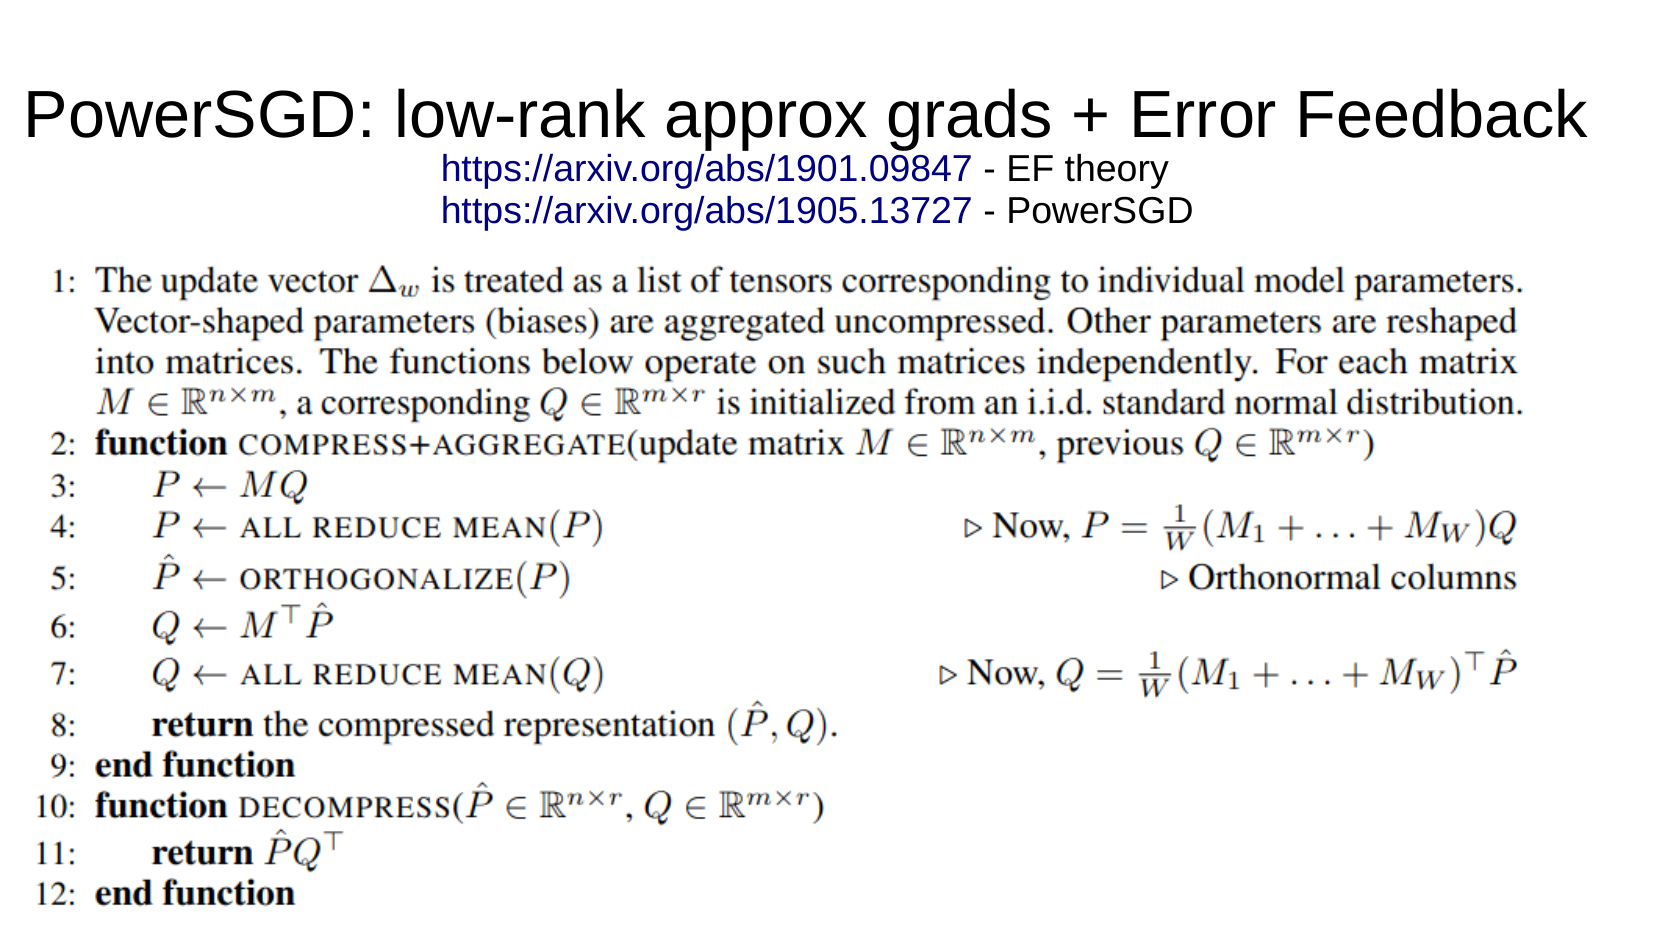

# PowerSGD: low-rank approx grads + Error Feedback
https://arxiv.org/abs/1901.09847 - EF theory
https://arxiv.org/abs/1905.13727 - PowerSGD